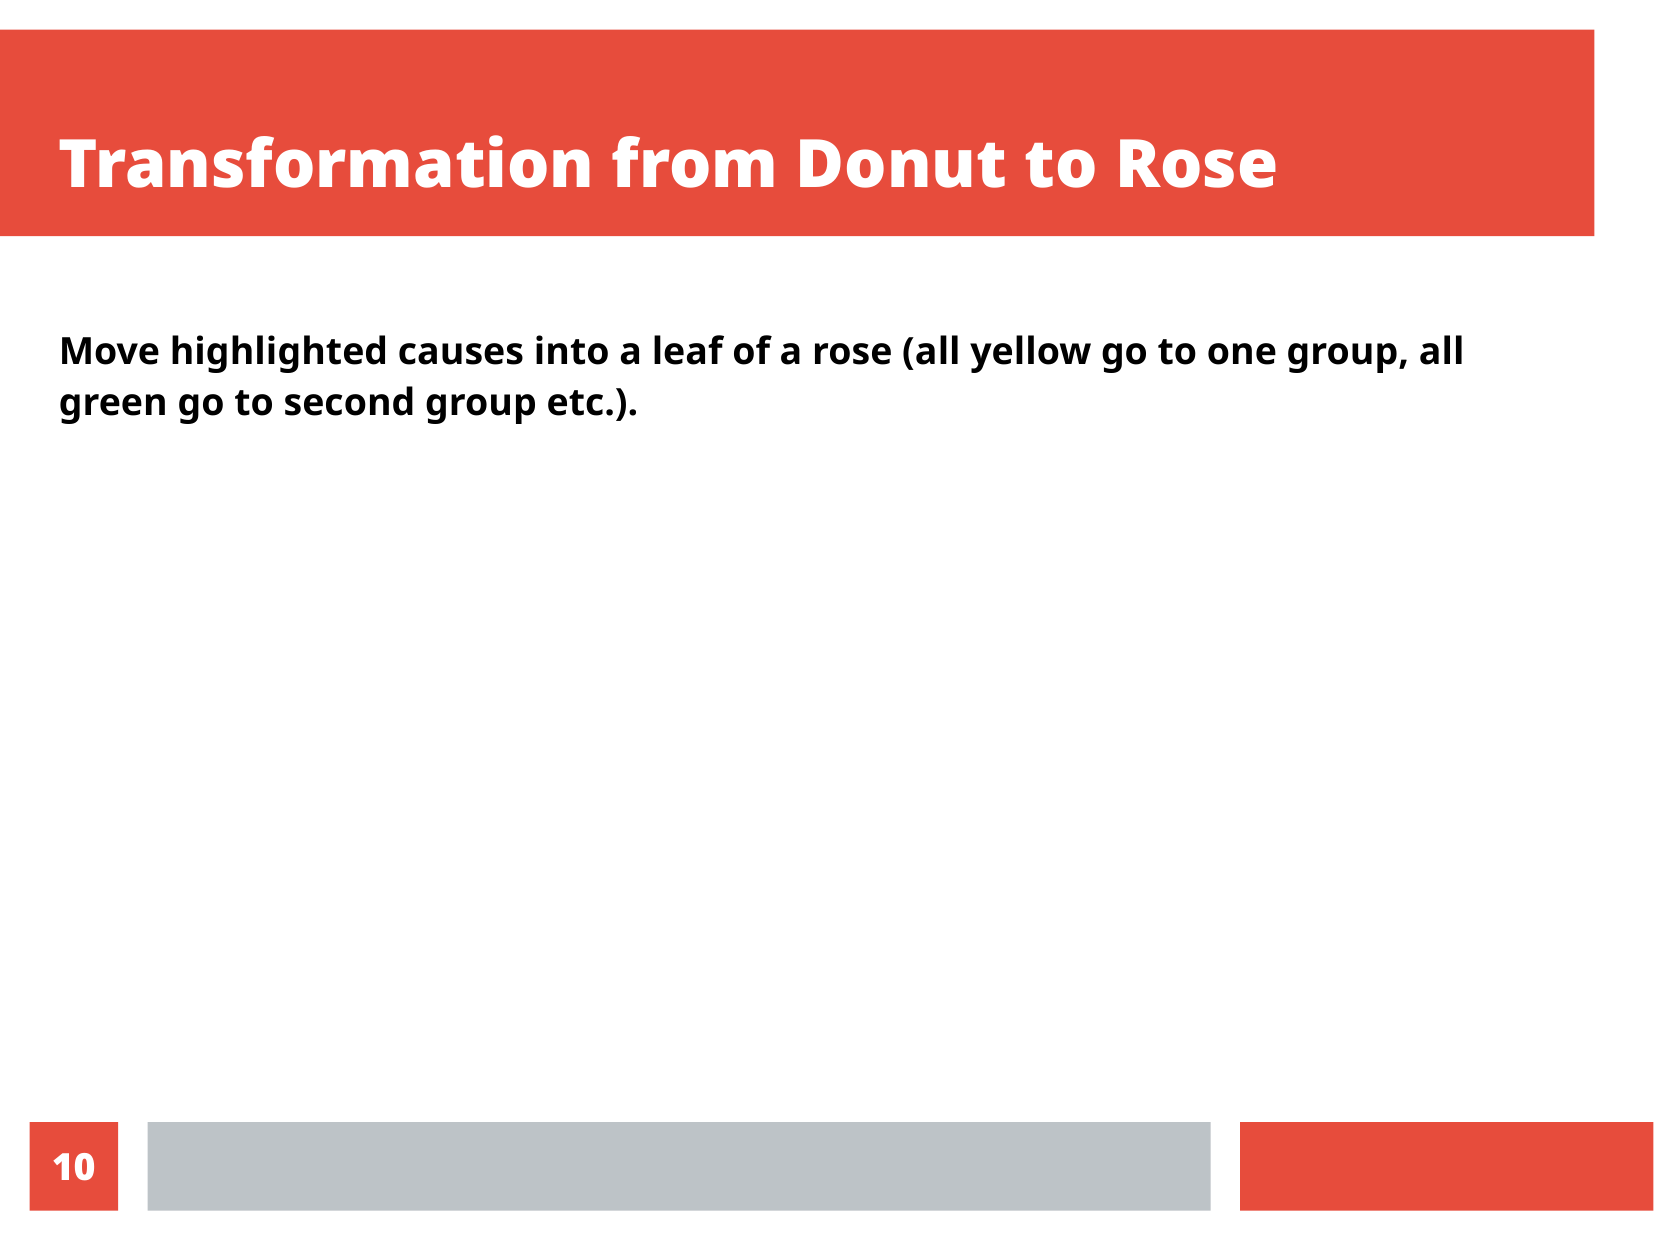

# Transformation from Donut to Rose
Move highlighted causes into a leaf of a rose (all yellow go to one group, all green go to second group etc.).
10